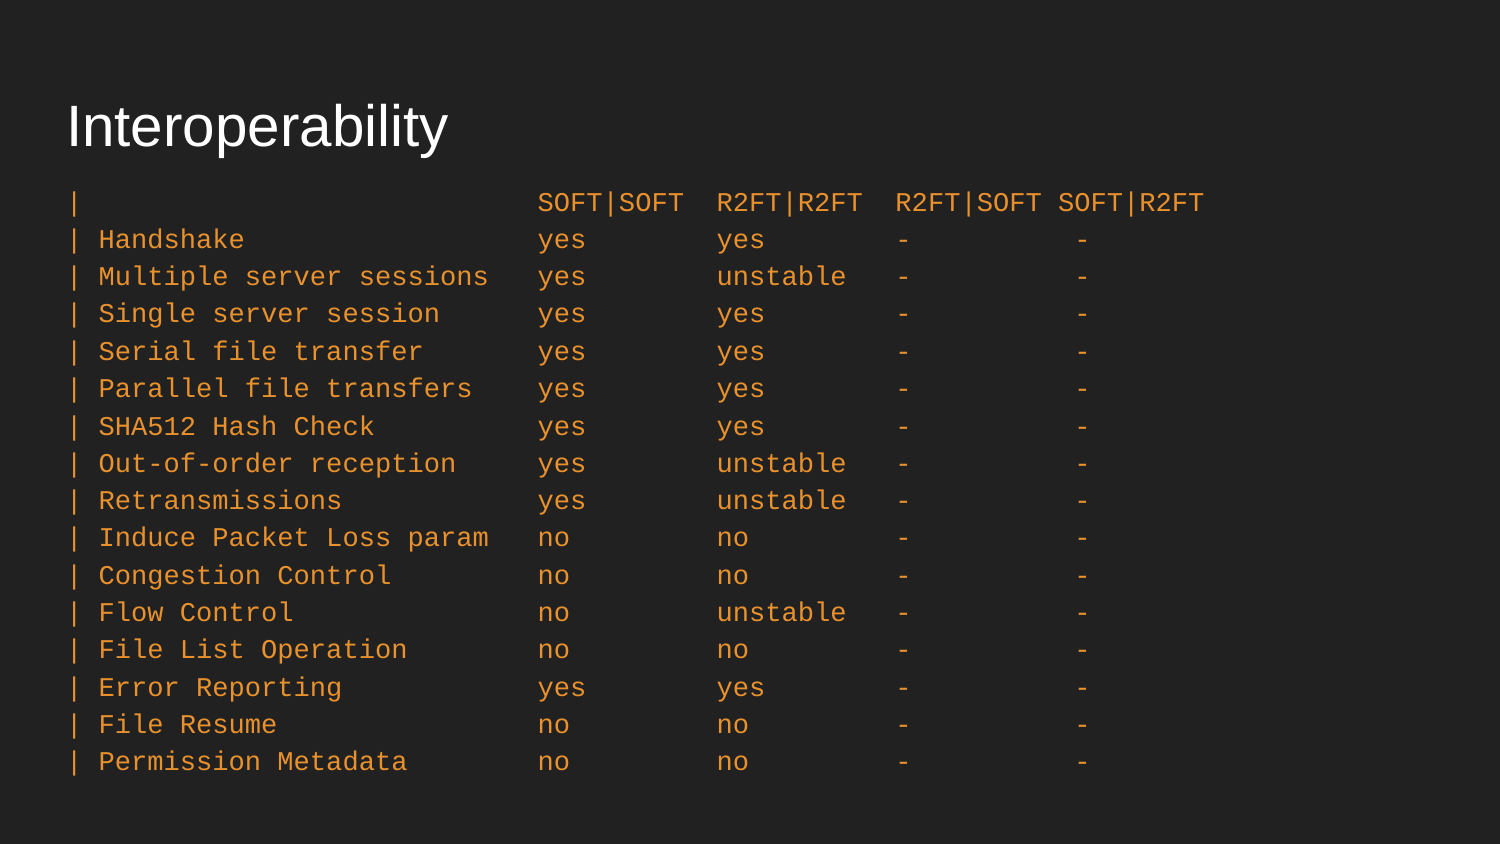

# Interoperability
| SOFT|SOFT R2FT|R2FT R2FT|SOFT SOFT|R2FT
| Handshake yes yes - -
| Multiple server sessions yes unstable - -
| Single server session yes yes - -
| Serial file transfer yes yes - -
| Parallel file transfers yes yes - -
| SHA512 Hash Check yes yes - -
| Out-of-order reception yes unstable - -
| Retransmissions yes unstable - -
| Induce Packet Loss param no no - -
| Congestion Control no no - -
| Flow Control no unstable - -
| File List Operation no no - -
| Error Reporting yes yes - -
| File Resume no no - -
| Permission Metadata no no - -